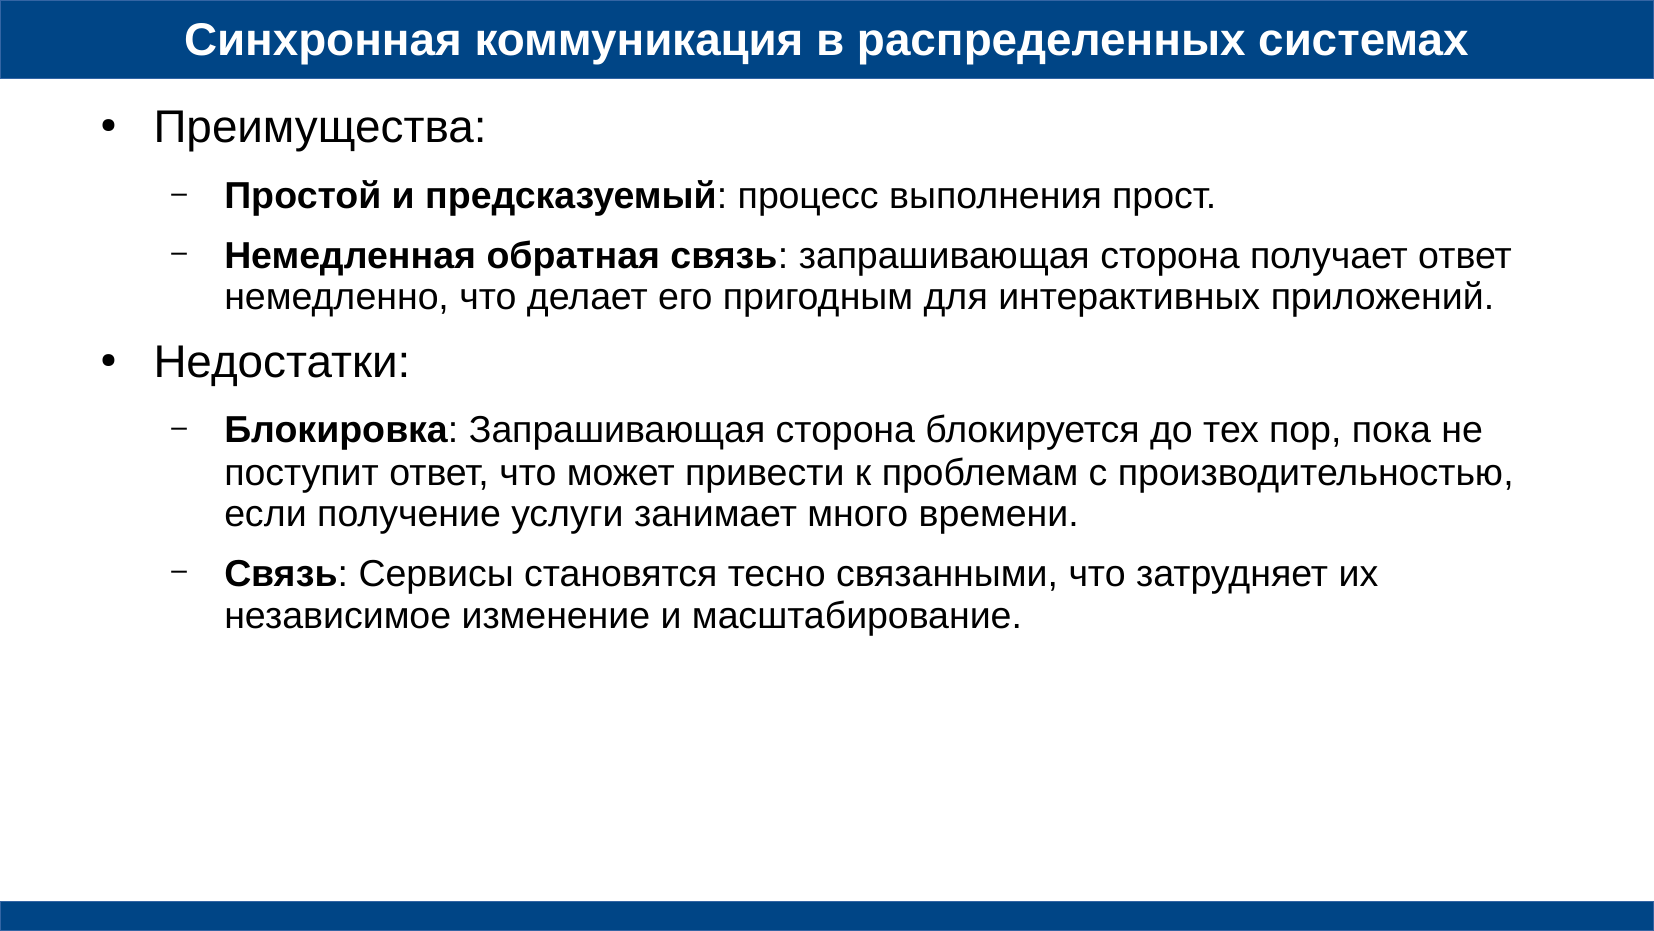

# Синхронная коммуникация в распределенных системах
Преимущества:
Простой и предсказуемый: процесс выполнения прост.
Немедленная обратная связь: запрашивающая сторона получает ответ немедленно, что делает его пригодным для интерактивных приложений.
Недостатки:
Блокировка: Запрашивающая сторона блокируется до тех пор, пока не поступит ответ, что может привести к проблемам с производительностью, если получение услуги занимает много времени.
Связь: Сервисы становятся тесно связанными, что затрудняет их независимое изменение и масштабирование.